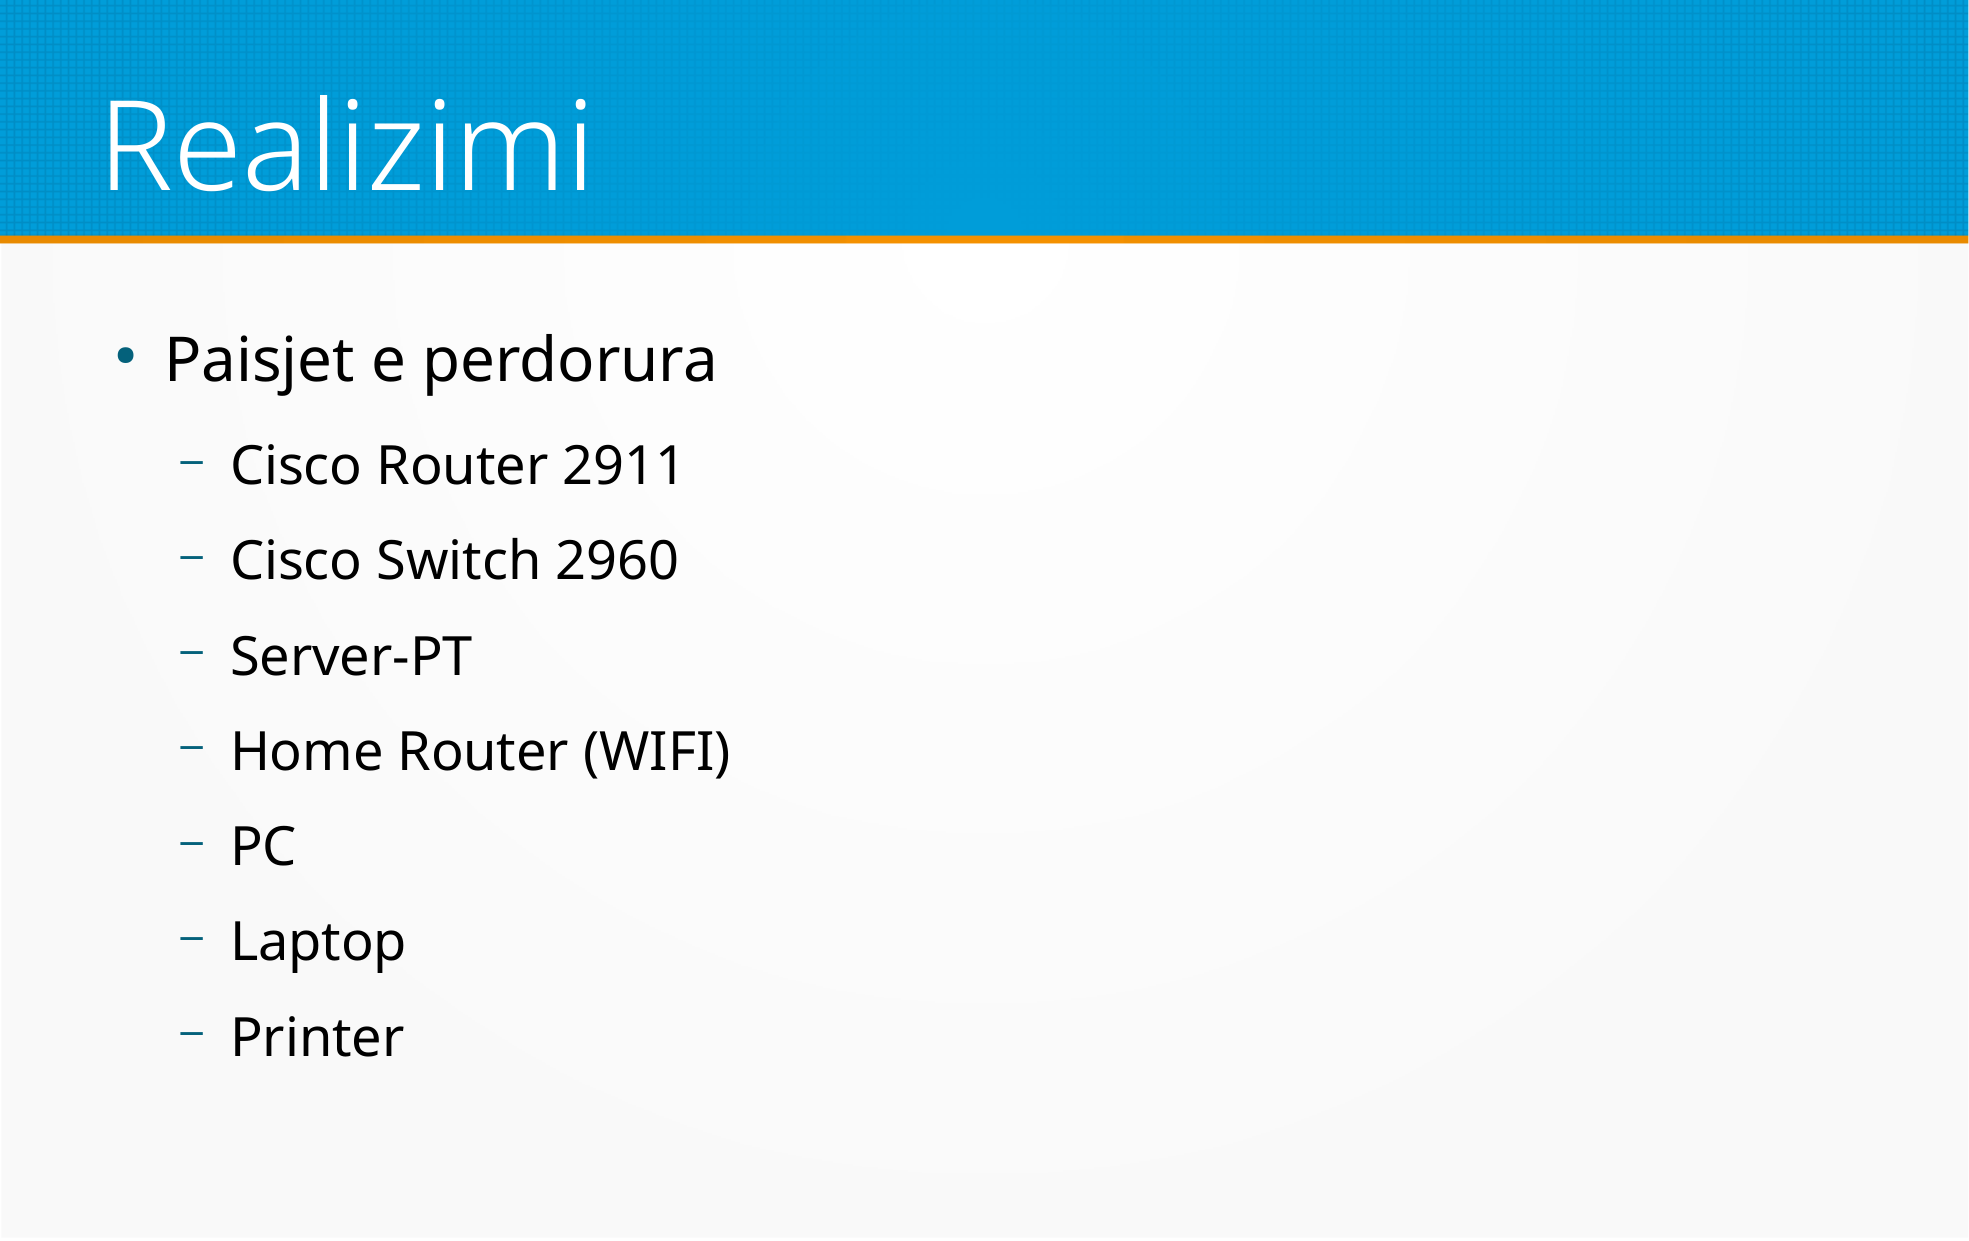

# Realizimi
Paisjet e perdorura
Cisco Router 2911
Cisco Switch 2960
Server-PT
Home Router (WIFI)
PC
Laptop
Printer